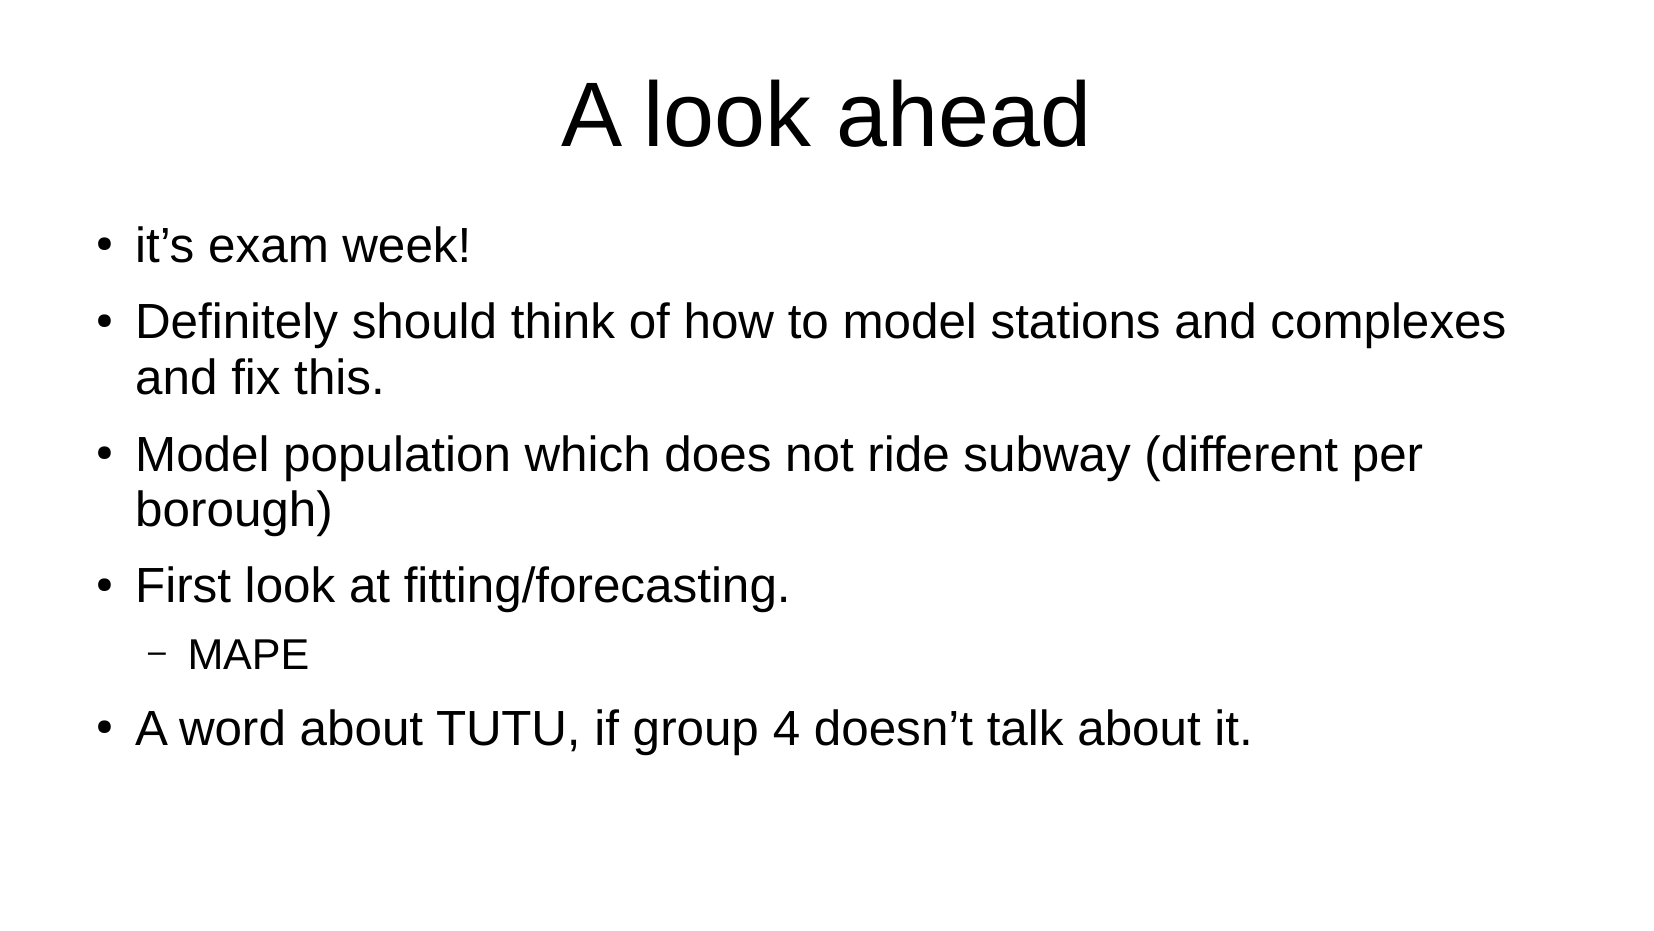

# A look ahead
it’s exam week!
Definitely should think of how to model stations and complexes and fix this.
Model population which does not ride subway (different per borough)
First look at fitting/forecasting.
MAPE
A word about TUTU, if group 4 doesn’t talk about it.